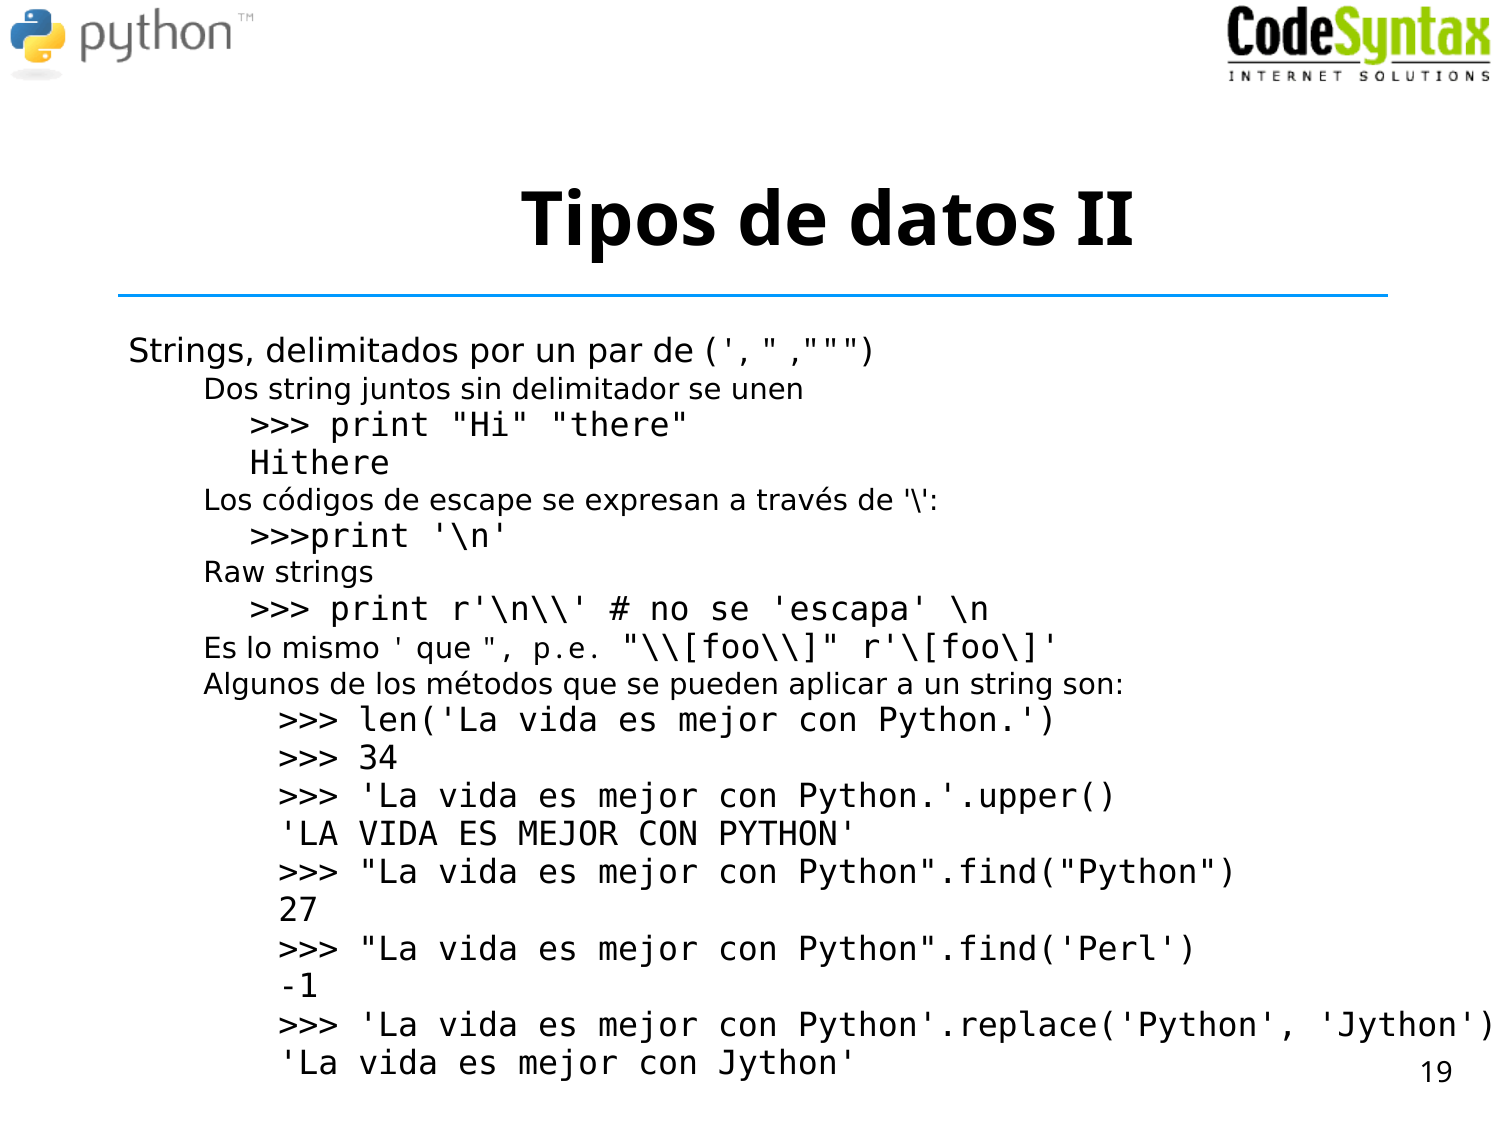

# Tipos de datos II
Strings, delimitados por un par de (', " ,""")
Dos string juntos sin delimitador se unen
	>>> print "Hi" "there"
	Hithere
Los códigos de escape se expresan a través de '\':
	>>>print '\n'
Raw strings
	>>> print r'\n\\' # no se 'escapa' \n
Es lo mismo ' que ", p.e. "\\[foo\\]" r'\[foo\]'
Algunos de los métodos que se pueden aplicar a un string son:
>>> len('La vida es mejor con Python.')
>>> 34
>>> 'La vida es mejor con Python.'.upper()
'LA VIDA ES MEJOR CON PYTHON'
>>> "La vida es mejor con Python".find("Python")
27
>>> "La vida es mejor con Python".find('Perl')
-1
>>> 'La vida es mejor con Python'.replace('Python', 'Jython')
'La vida es mejor con Jython'
19